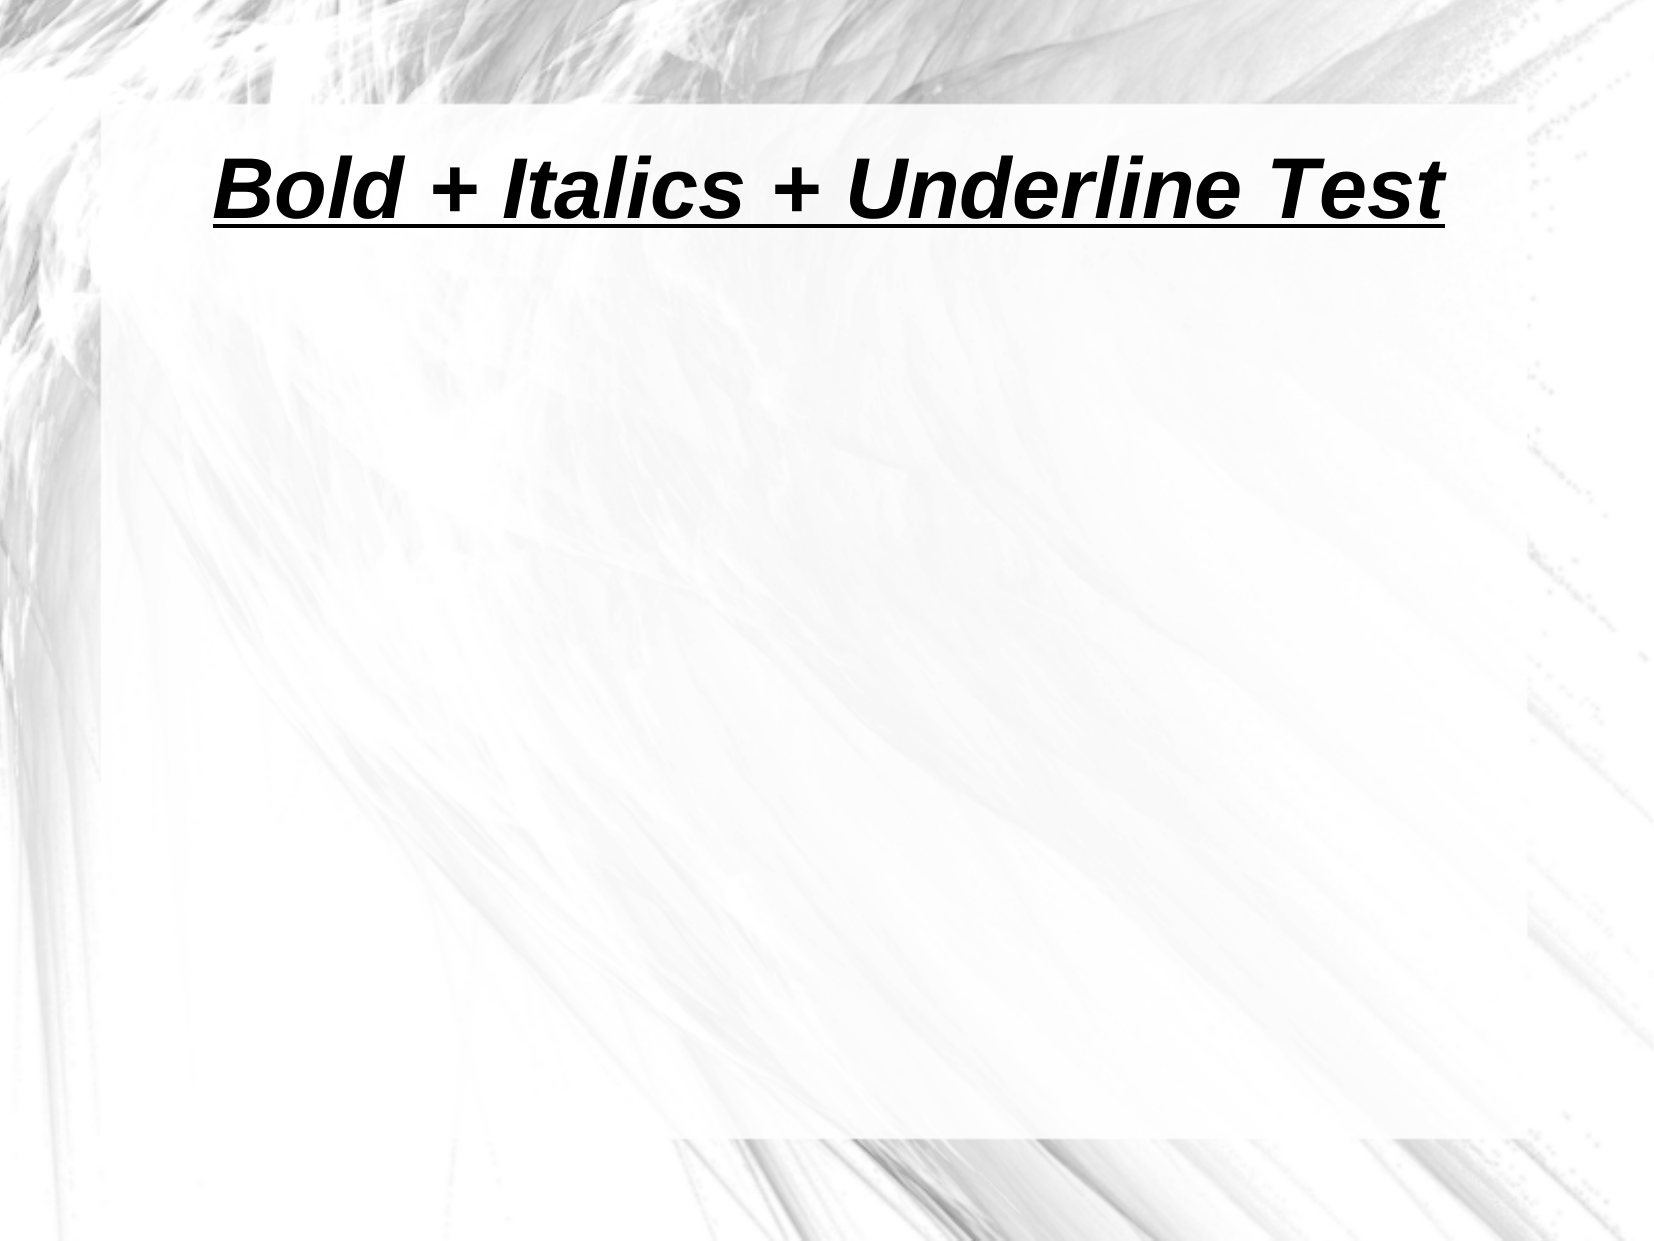

# Bold + Italics + Underline Test